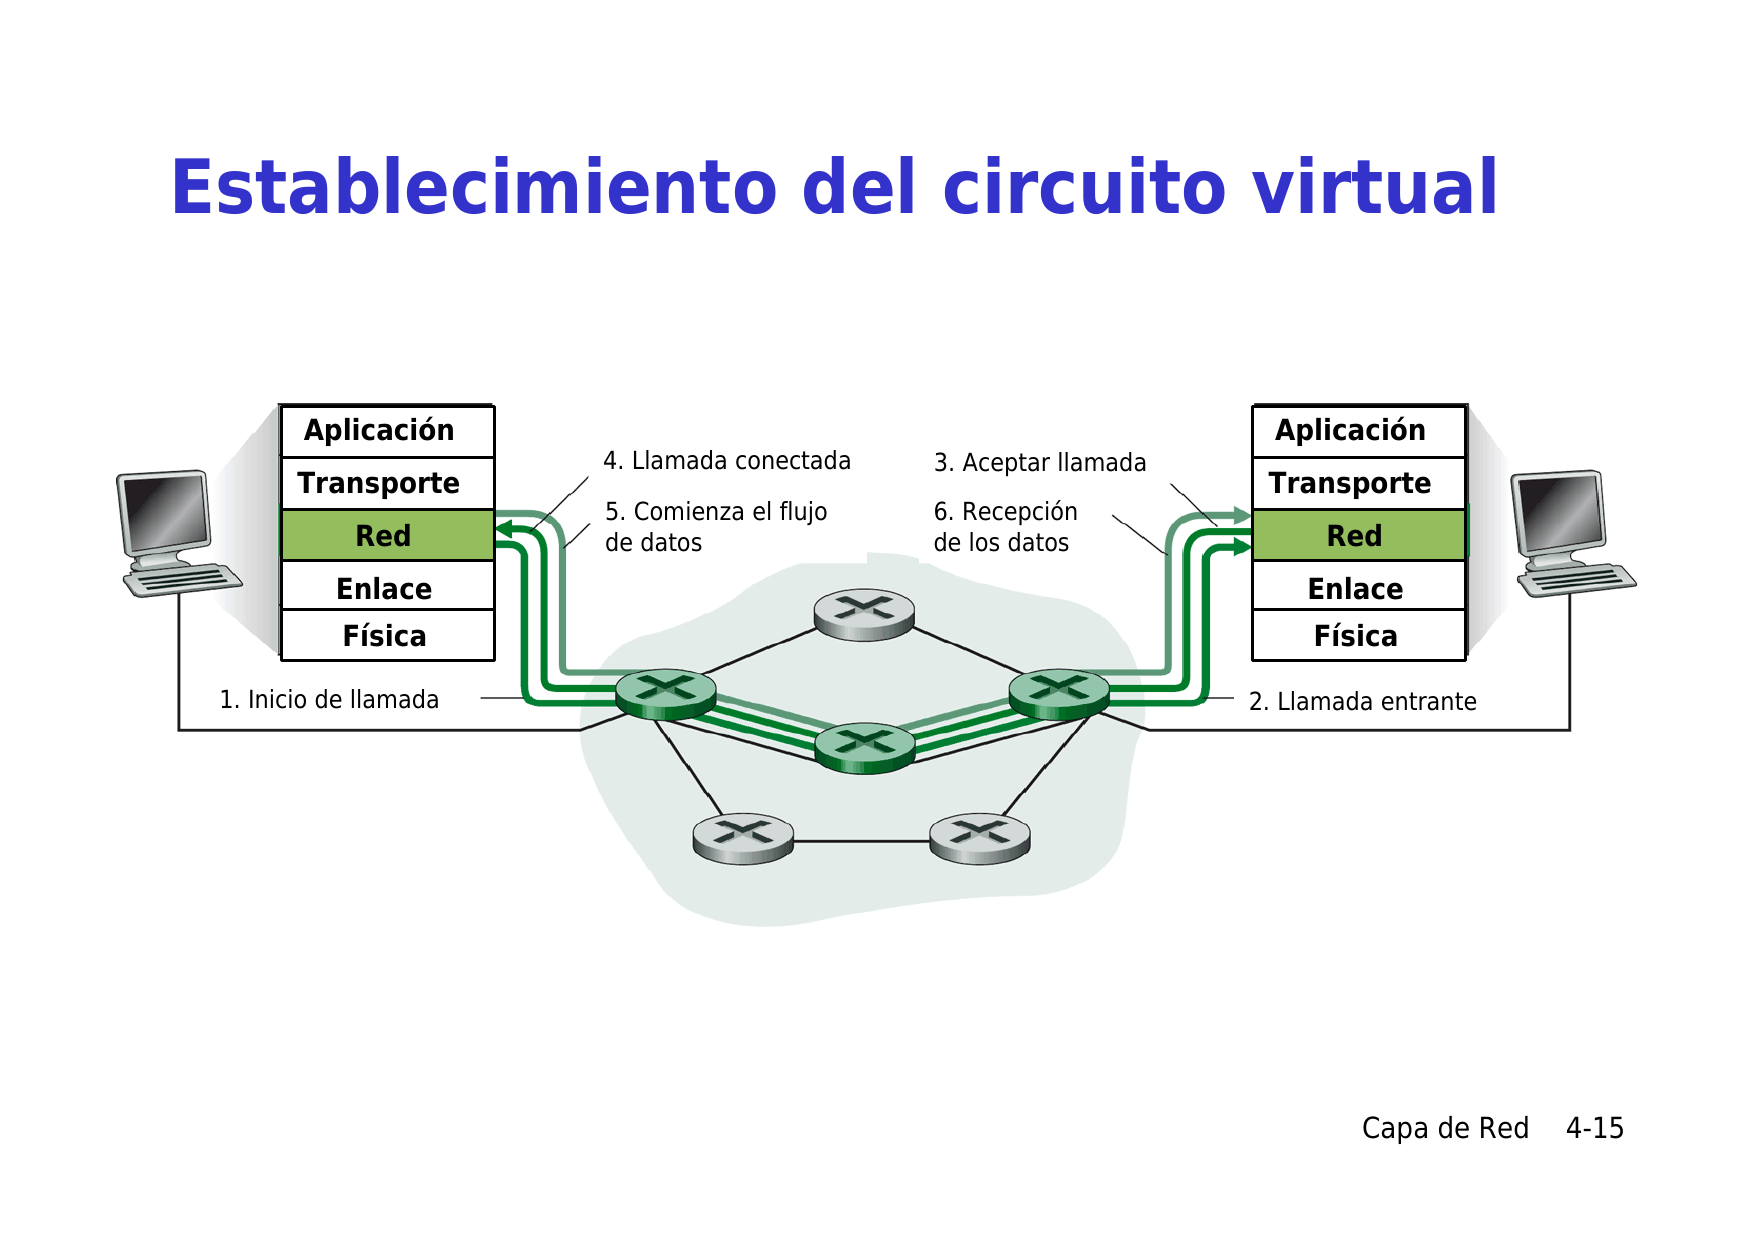

# Establecimiento del circuito virtual
Aplicación
Transporte
Red
Enlace
Física
Aplicación
Transporte
Red
Enlace
Física
4. Llamada conectada
3. Aceptar llamada
5. Comienza el flujo
de datos
6. Recepción
de los datos
1. Inicio de llamada
2. Llamada entrante